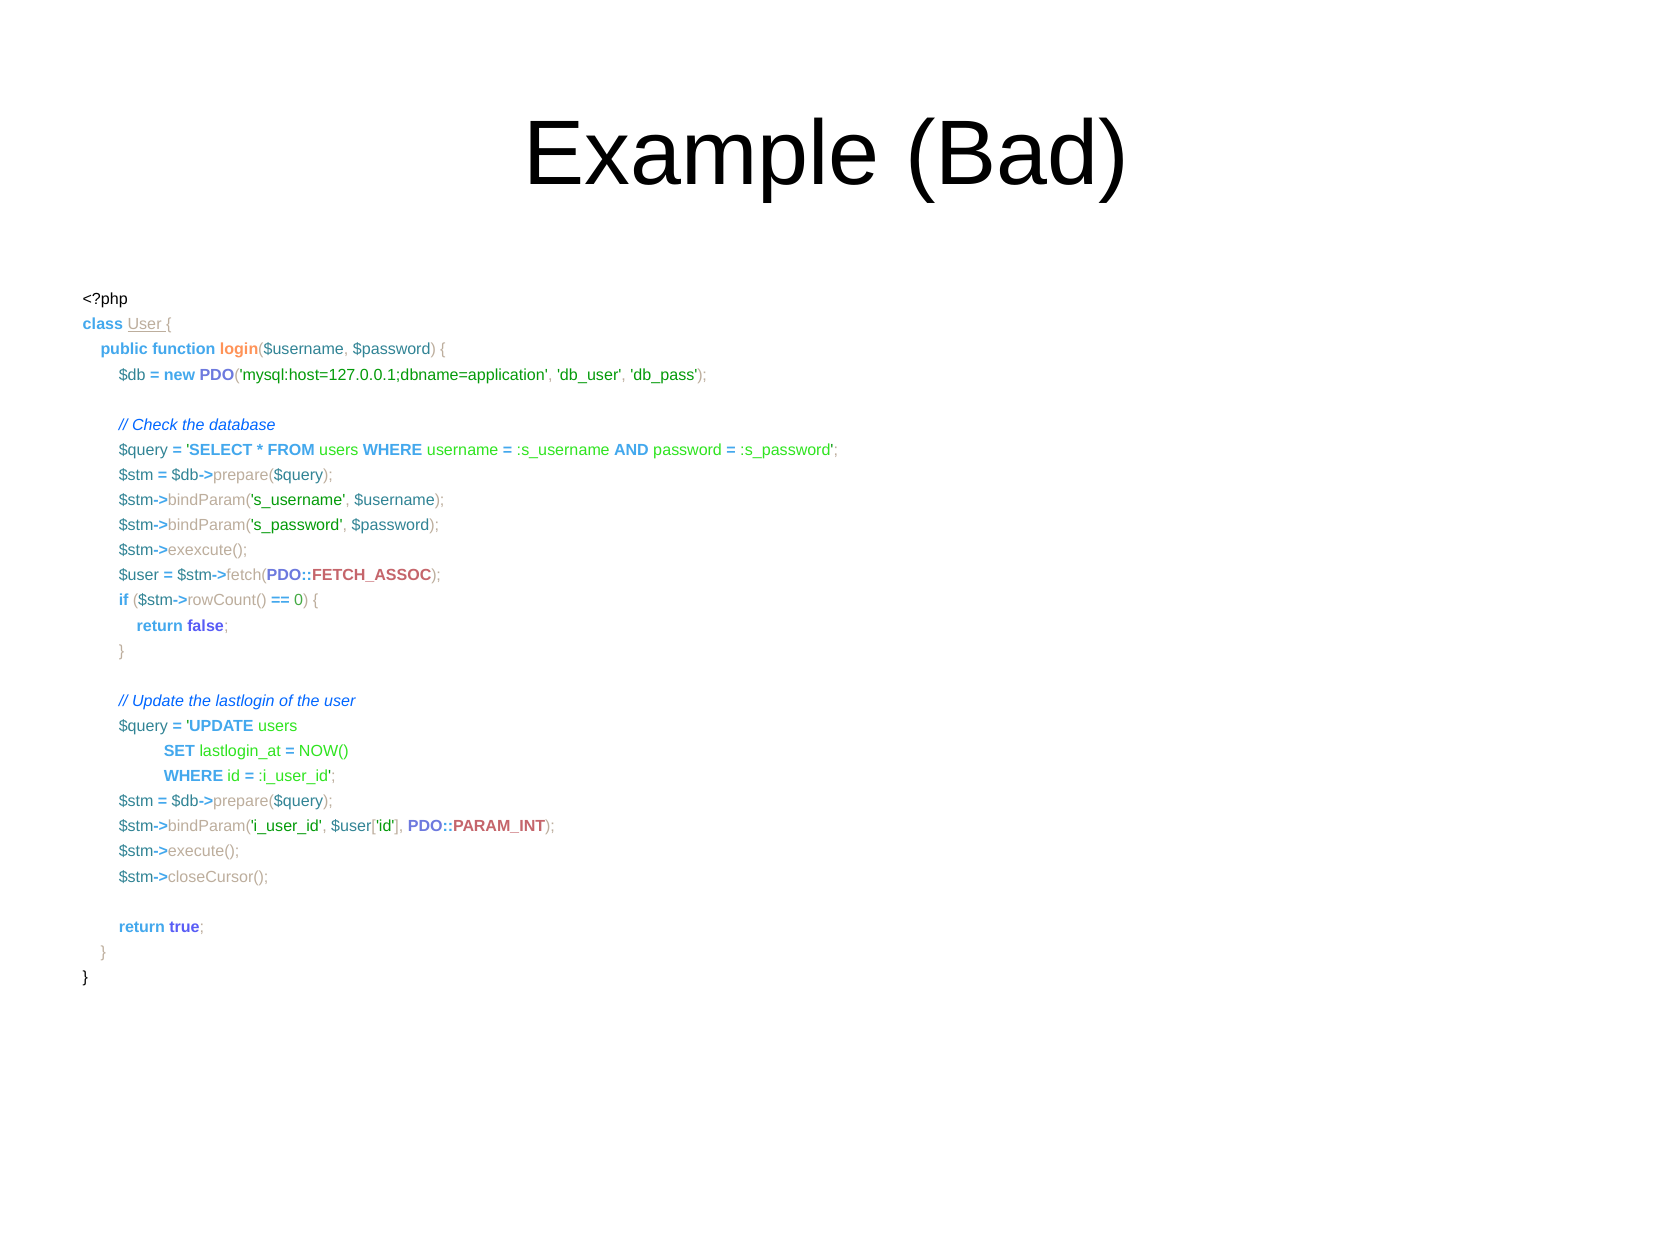

# Example (Bad)
<?php
class User {
 public function login($username, $password) {
 $db = new PDO('mysql:host=127.0.0.1;dbname=application', 'db_user', 'db_pass');
 // Check the database
 $query = 'SELECT * FROM users WHERE username = :s_username AND password = :s_password';
 $stm = $db->prepare($query);
 $stm->bindParam('s_username', $username);
 $stm->bindParam('s_password', $password);
 $stm->exexcute();
 $user = $stm->fetch(PDO::FETCH_ASSOC);
 if ($stm->rowCount() == 0) {
 return false;
 }
 // Update the lastlogin of the user
 $query = 'UPDATE users
 SET lastlogin_at = NOW()
 WHERE id = :i_user_id';
 $stm = $db->prepare($query);
 $stm->bindParam('i_user_id', $user['id'], PDO::PARAM_INT);
 $stm->execute();
 $stm->closeCursor();
 return true;
 }
}